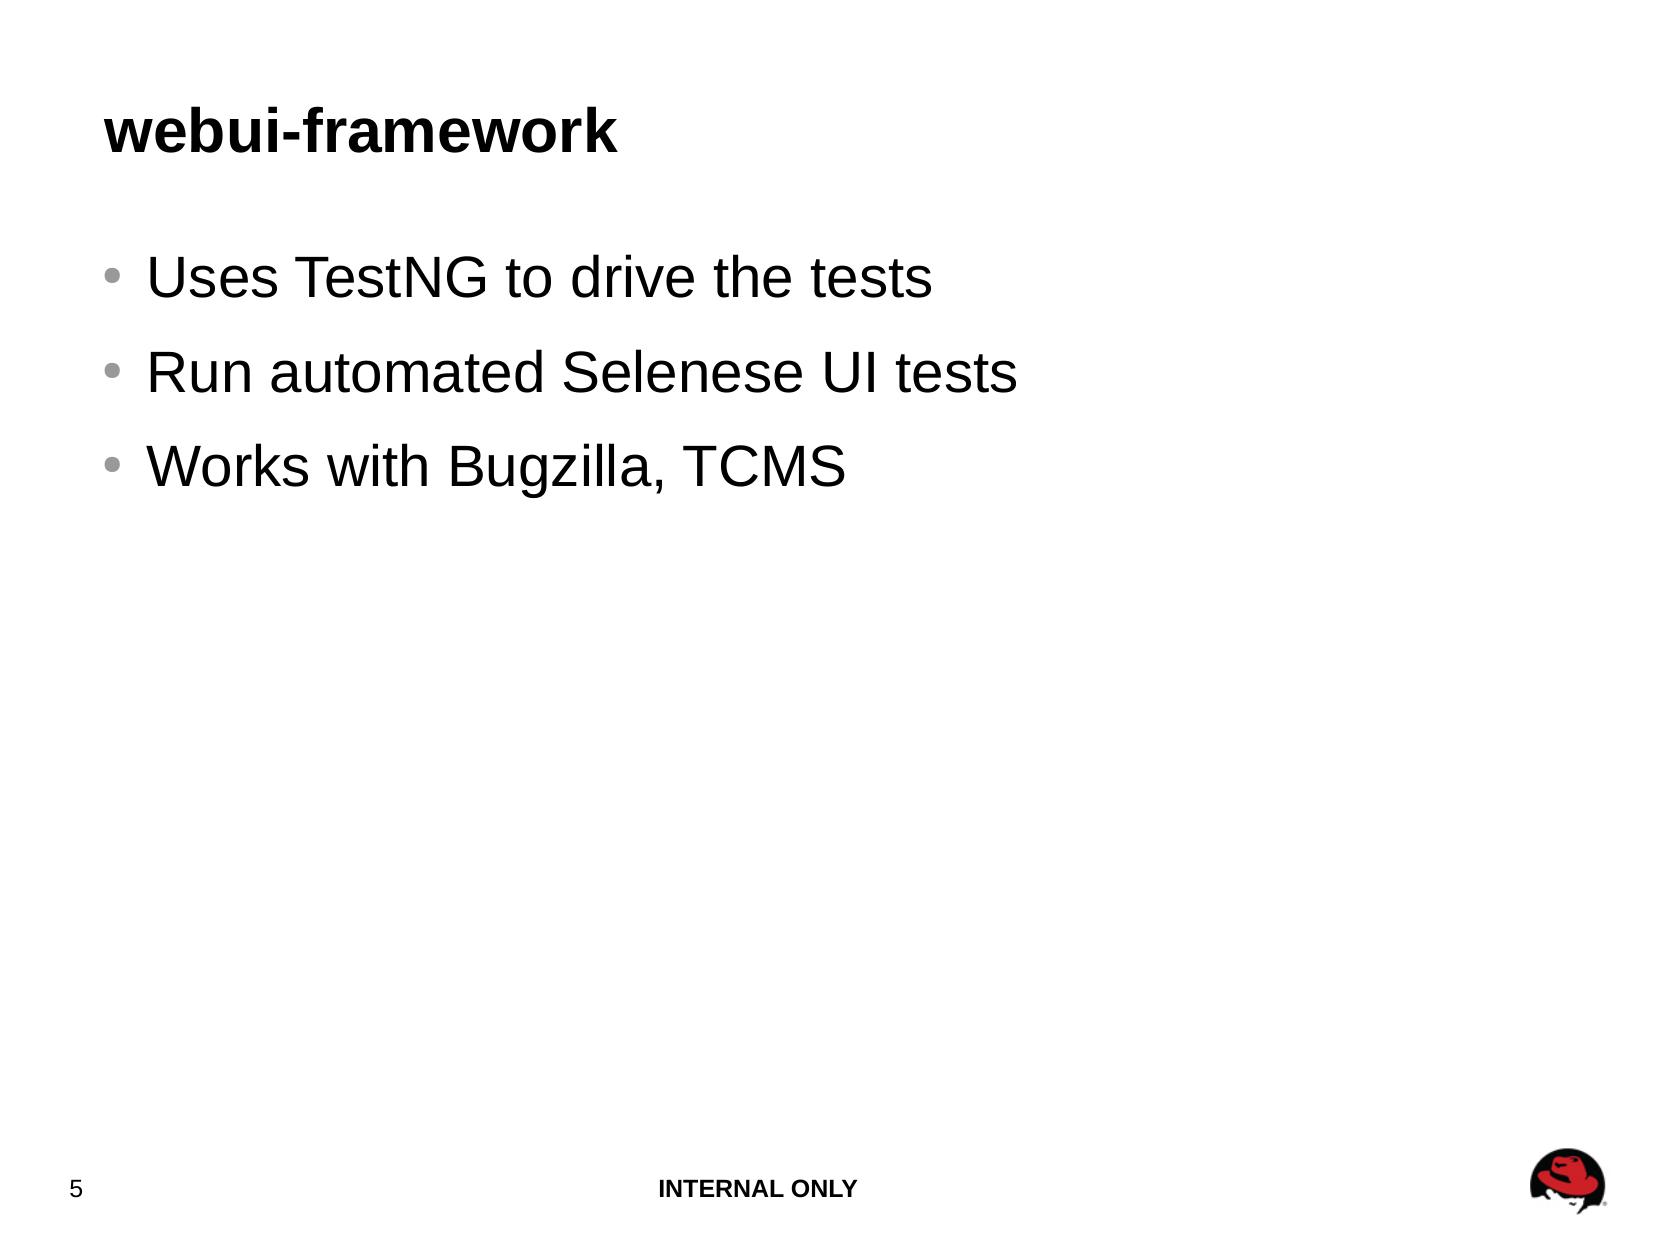

# webui-framework
Uses TestNG to drive the tests
Run automated Selenese UI tests
Works with Bugzilla, TCMS